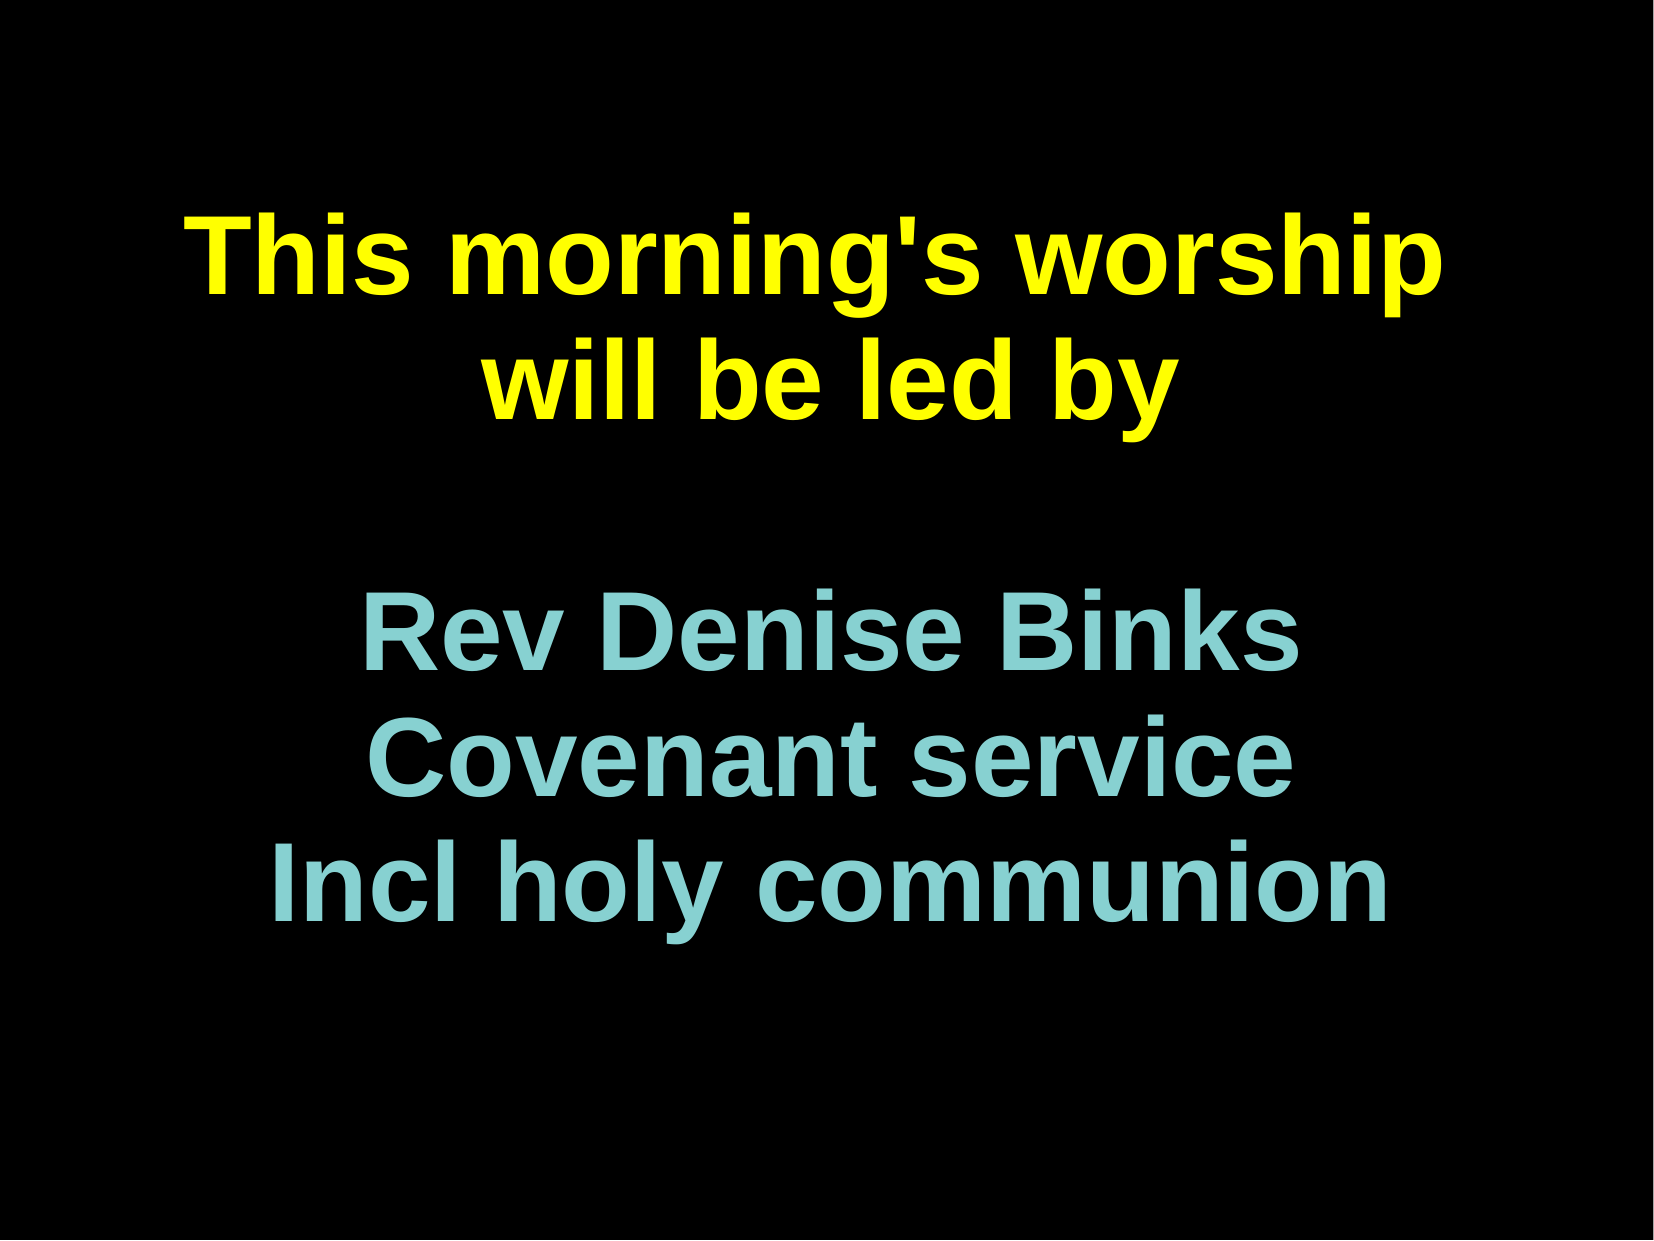

This morning's worship
will be led by
Rev Denise Binks
Covenant service
Incl holy communion